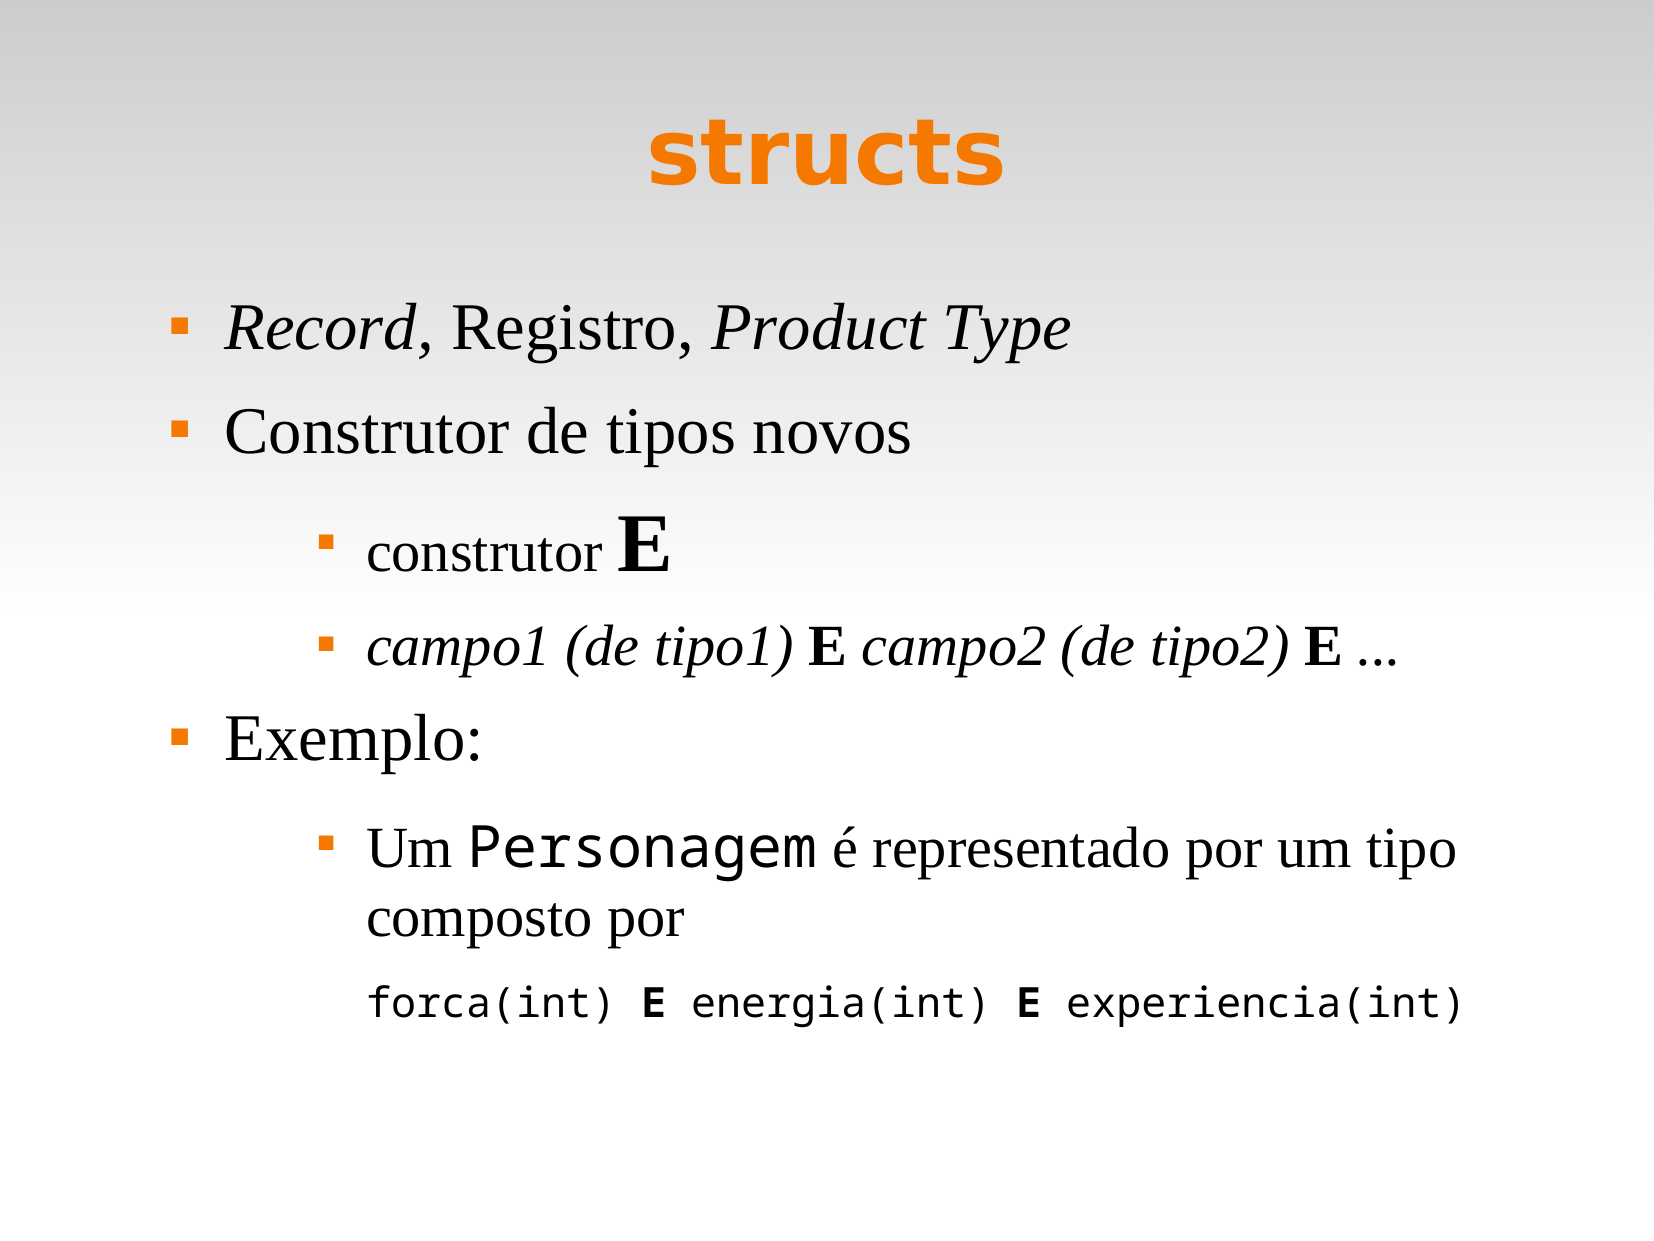

# structs
Record, Registro, Product Type
Construtor de tipos novos
construtor E
campo1 (de tipo1) E campo2 (de tipo2) E ...
Exemplo:
Um Personagem é representado por um tipo composto por
forca(int) E energia(int) E experiencia(int)